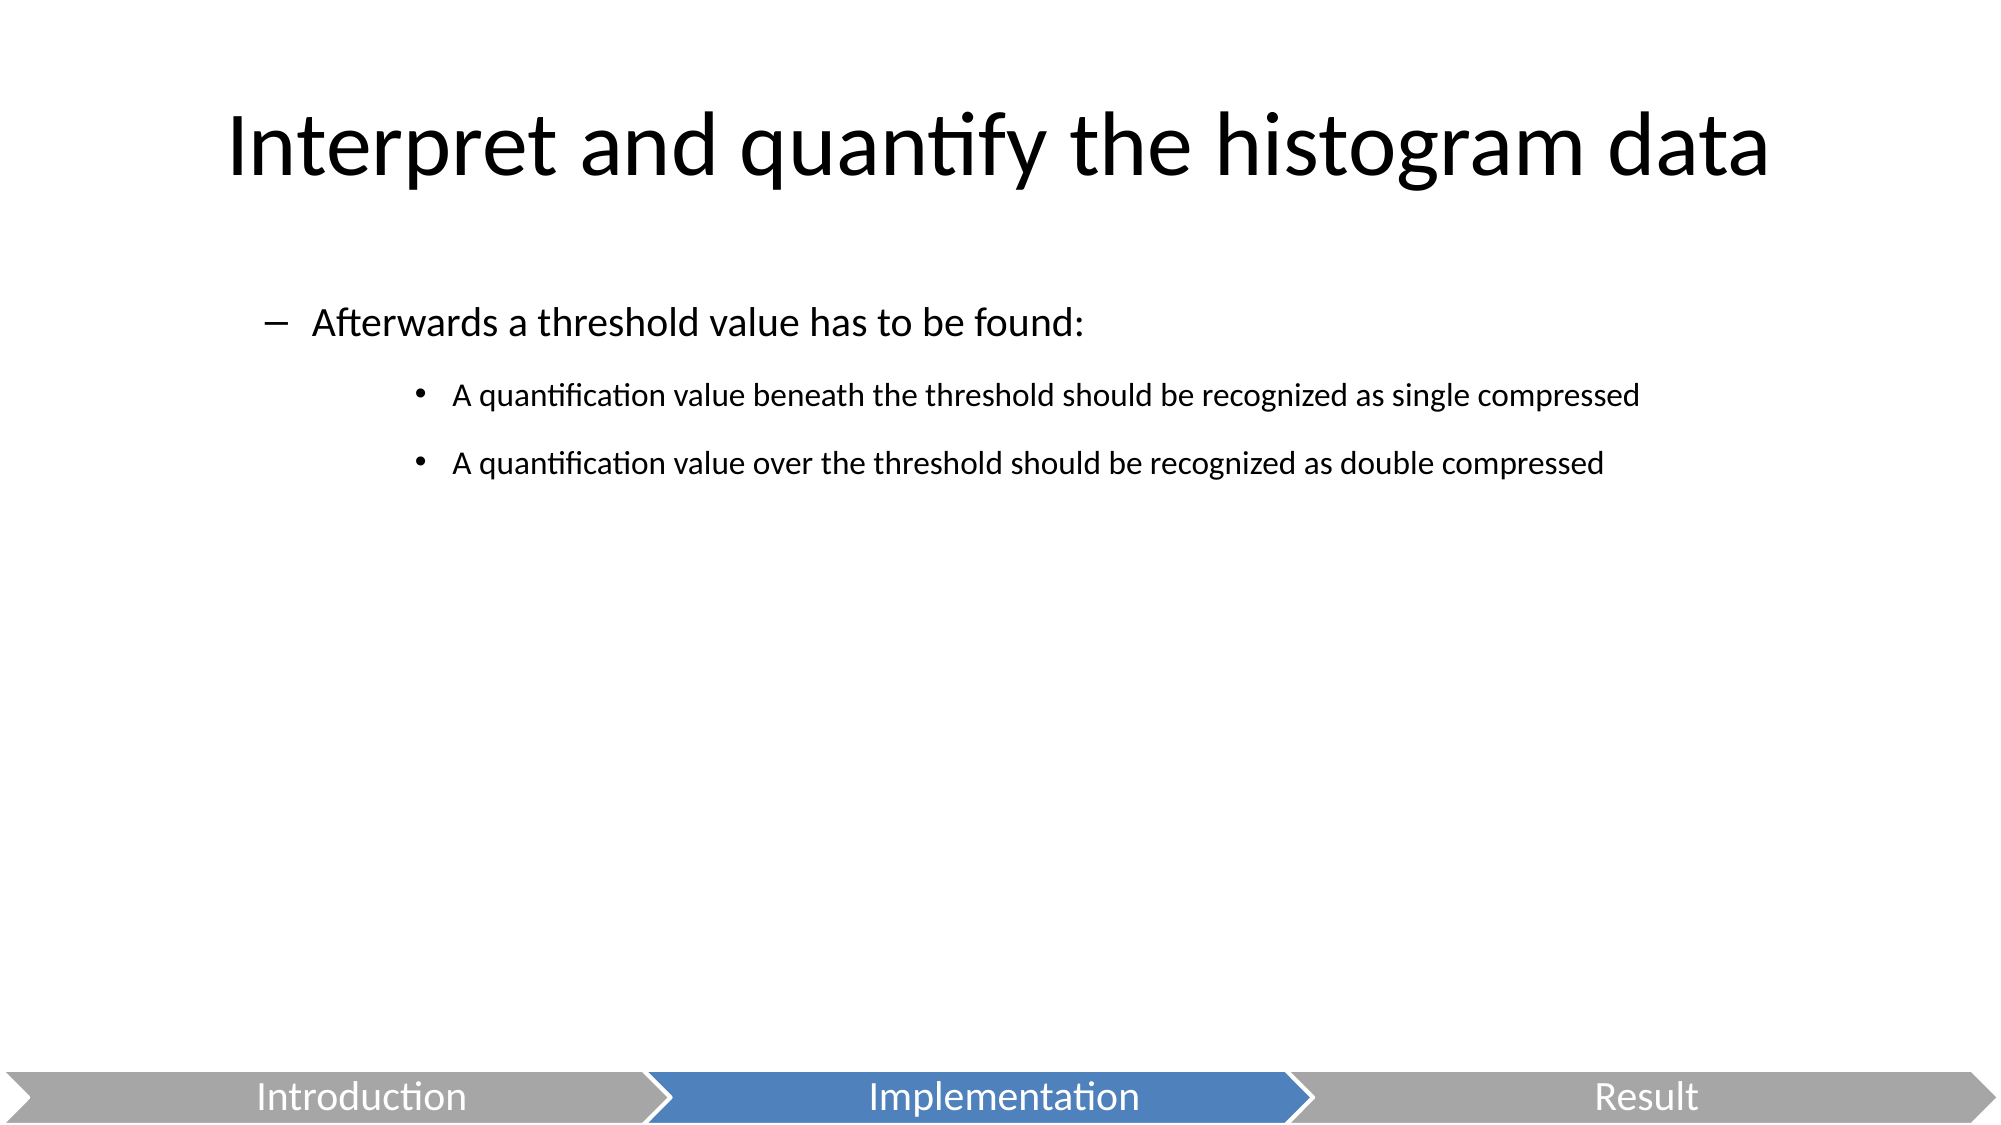

# Interpret and quantify the histogram data
Afterwards a threshold value has to be found:
A quantification value beneath the threshold should be recognized as single compressed
A quantification value over the threshold should be recognized as double compressed
Introduction
Implementation
Result